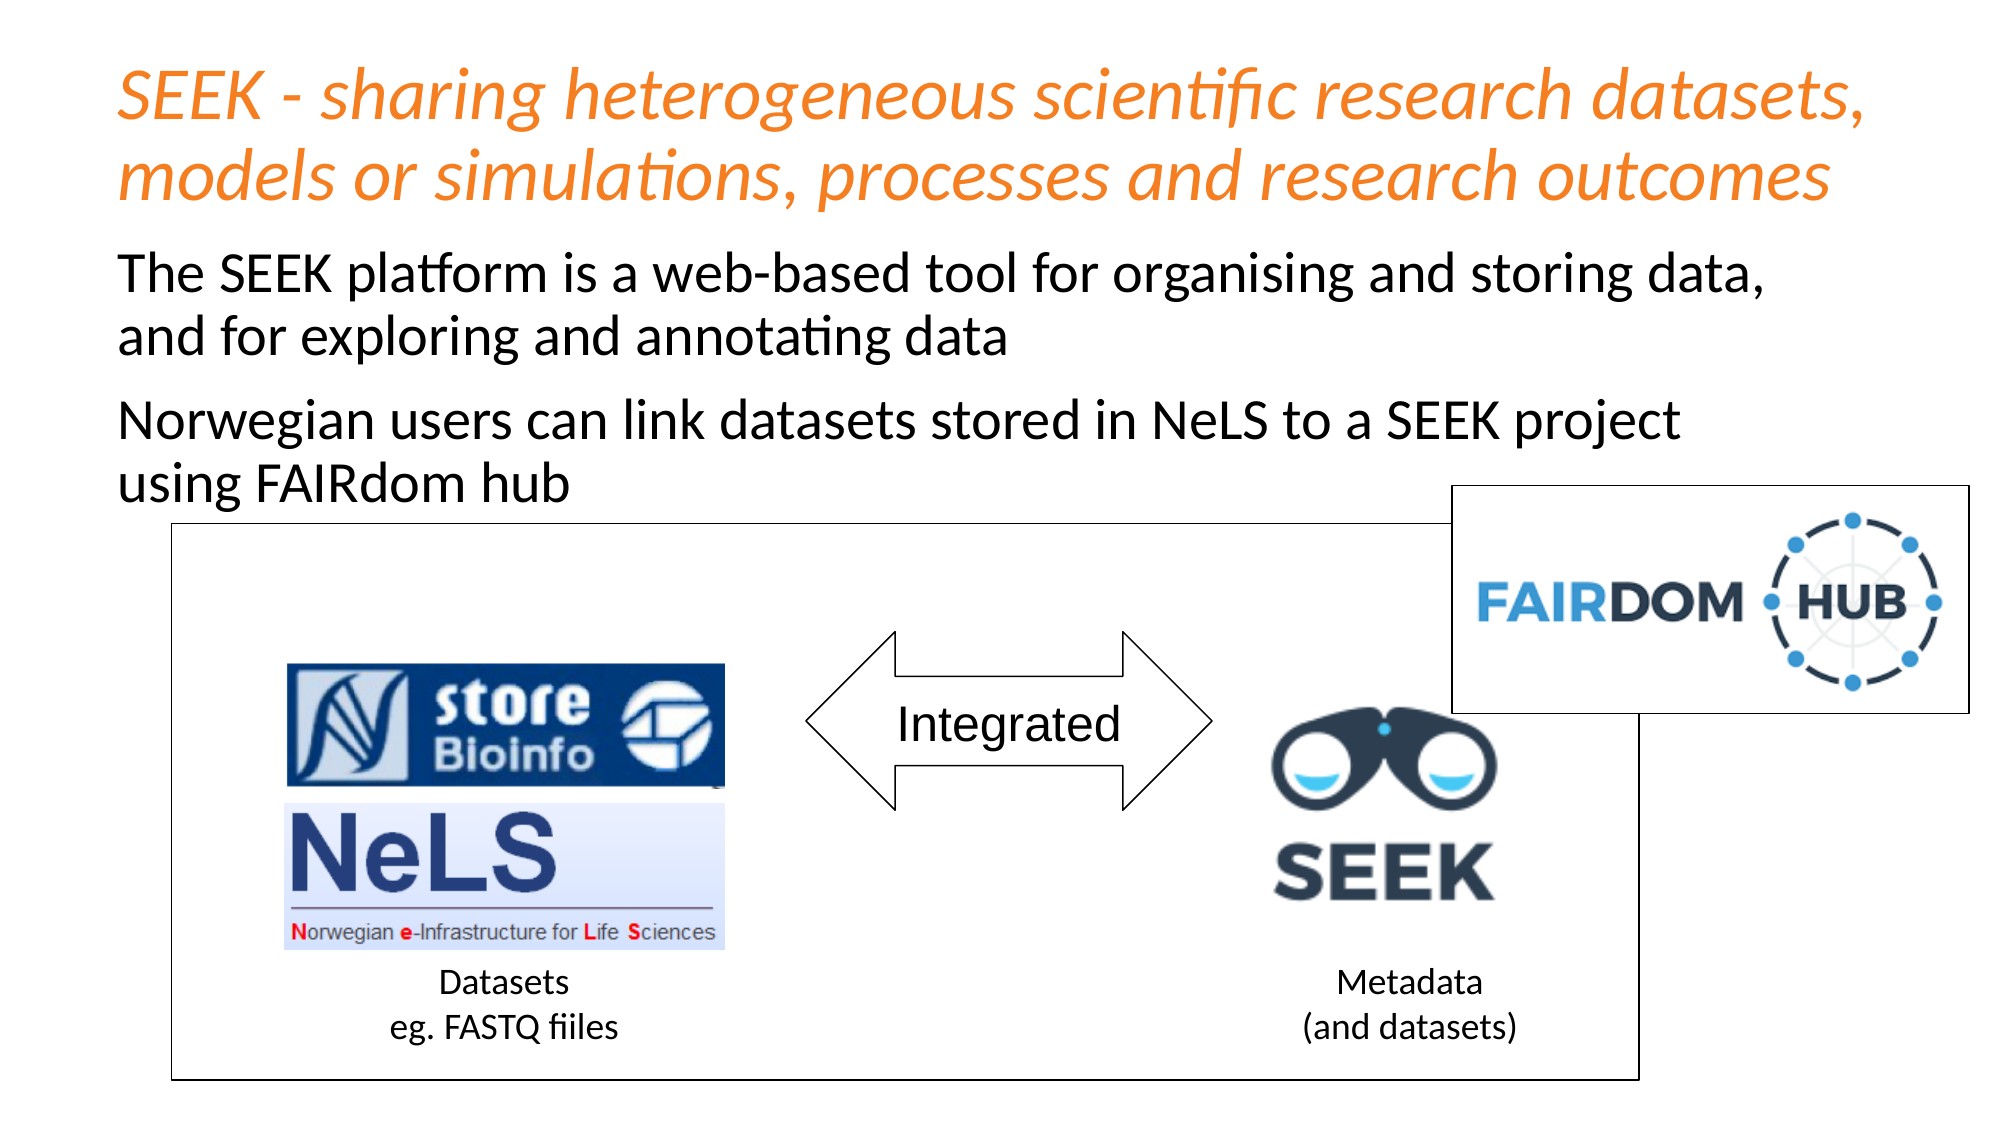

# SEEK - sharing heterogeneous scientific research datasets, models or simulations, processes and research outcomes
The SEEK platform is a web-based tool for organising and storing data, and for exploring and annotating data
Norwegian users can link datasets stored in NeLS to a SEEK project using FAIRdom hub
Integrated
Datasets
eg. FASTQ fiiles
Metadata
(and datasets)